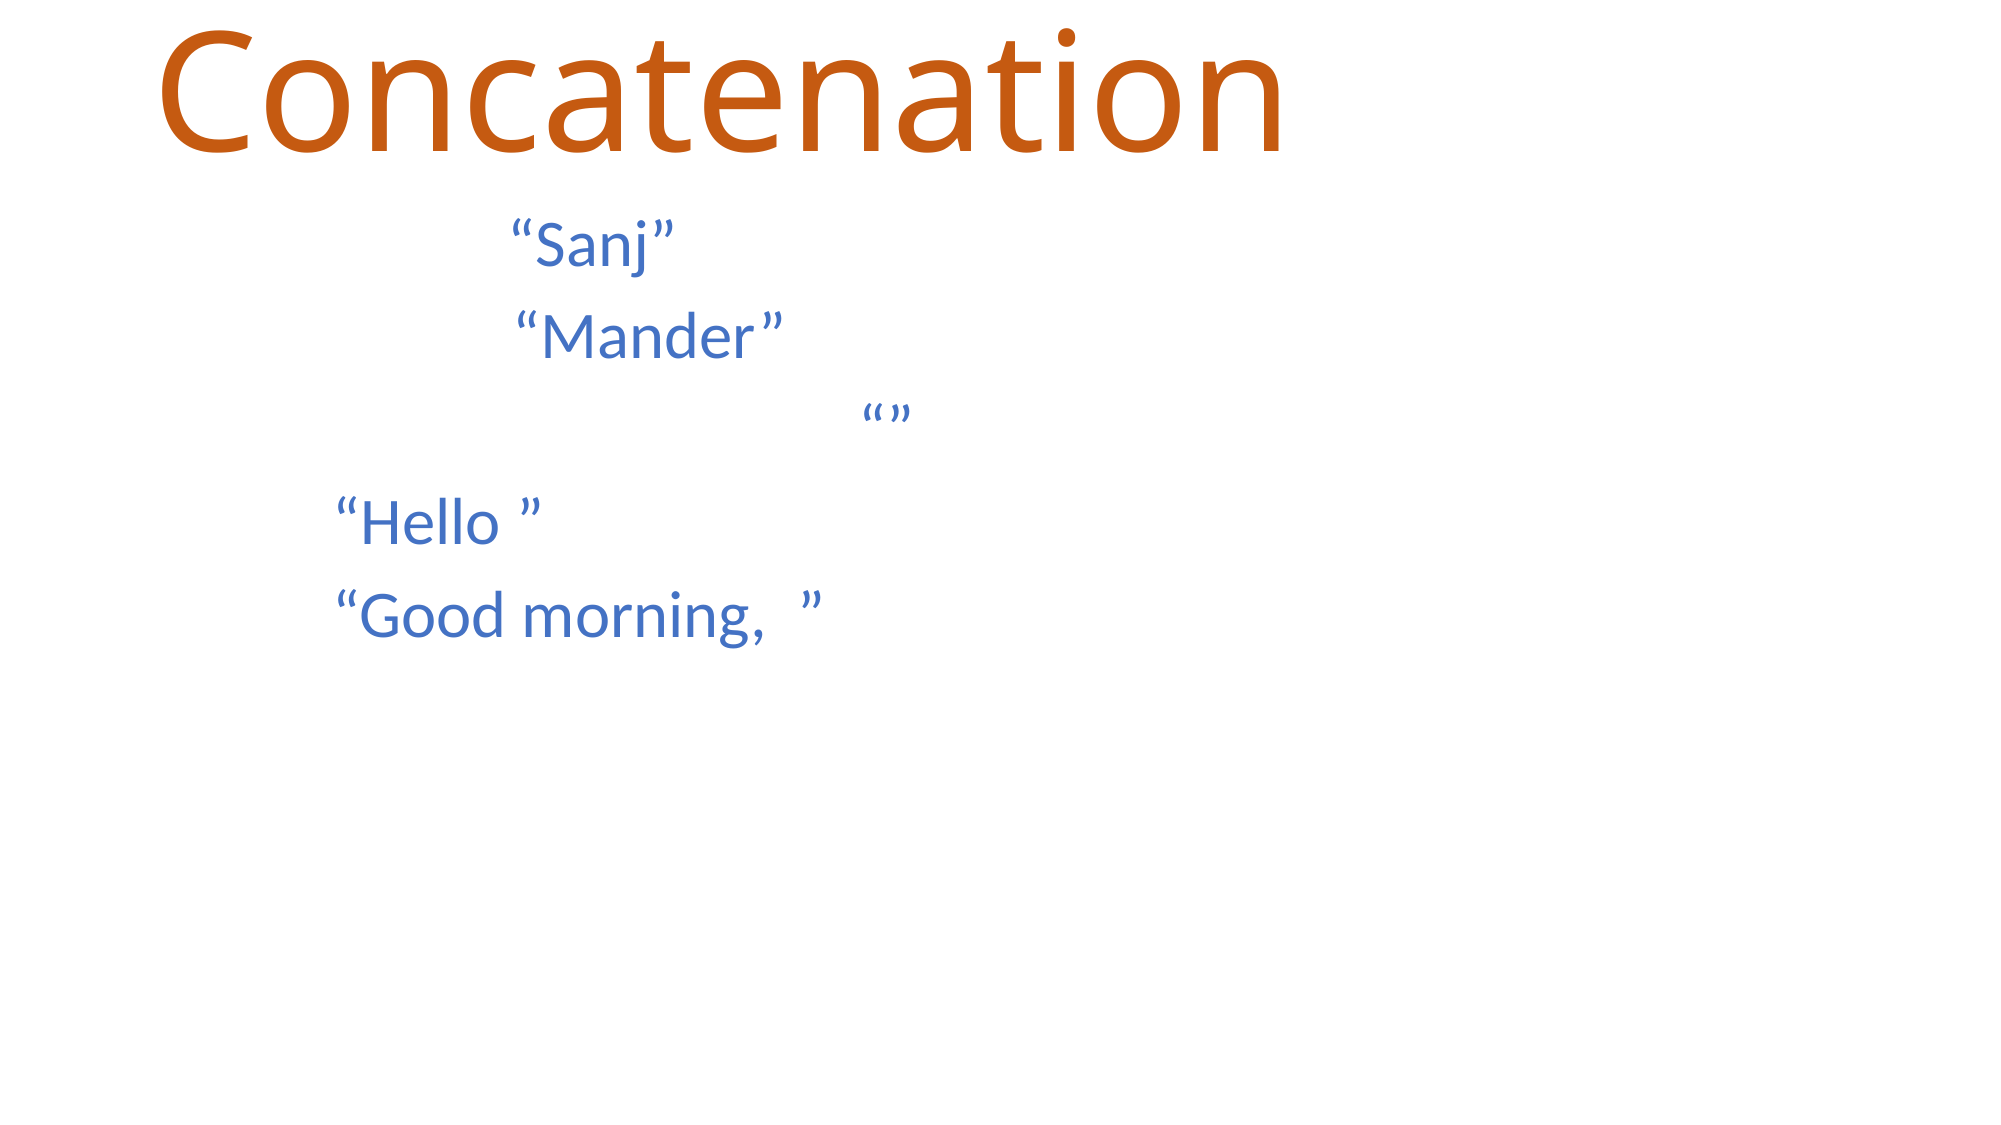

# Concatenation
first_name = “Sanj”
last_name = “Mander”
full_name = first_name + “” + last_name
print ( “Hello ” + first_name )
print ( “Good morning, ” + full_name )